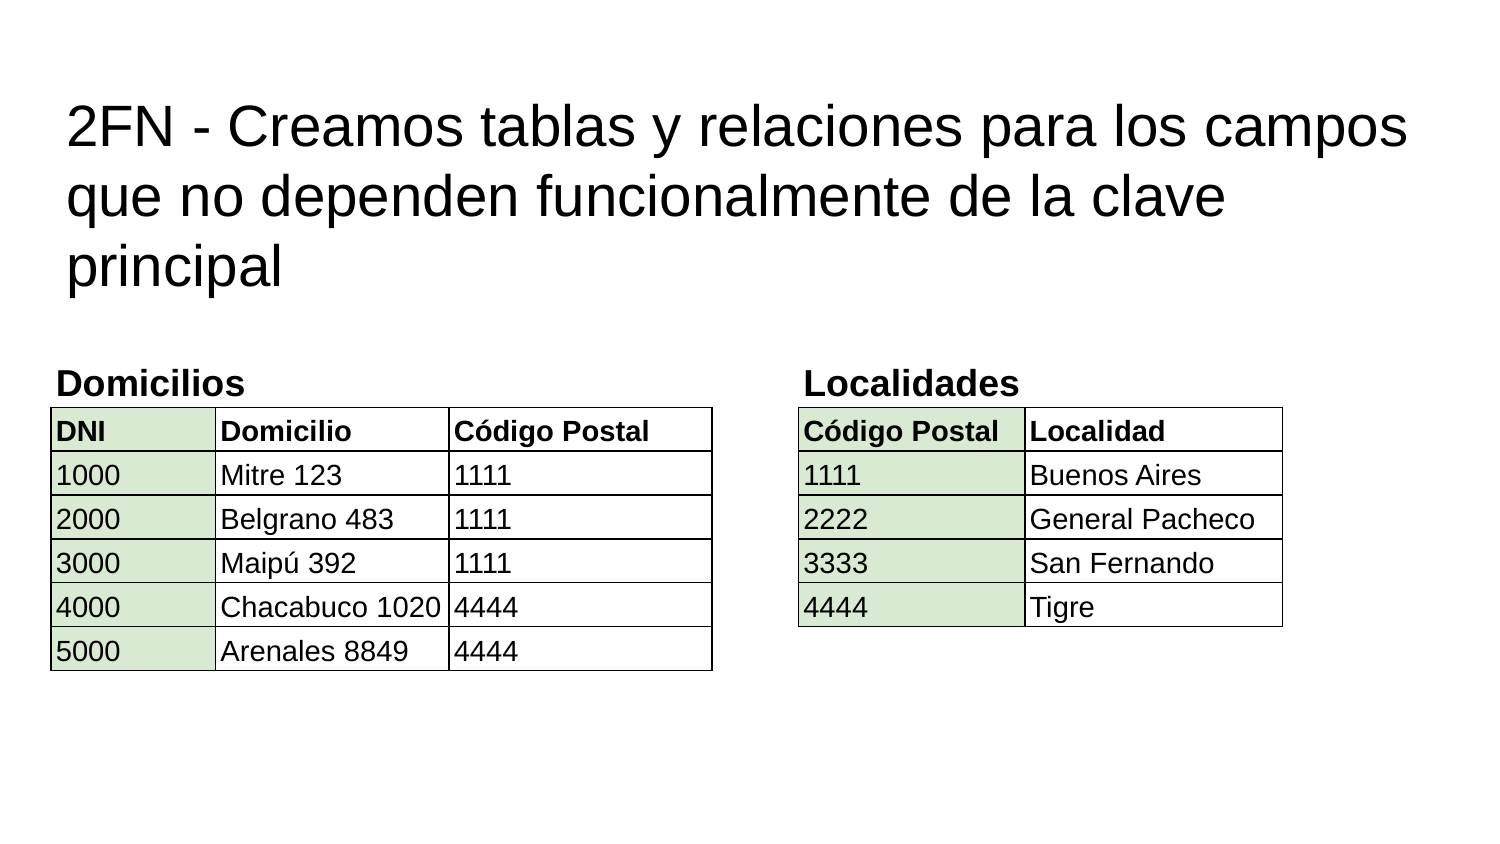

# 2FN - Creamos tablas y relaciones para los campos que no dependen funcionalmente de la clave principal
| Domicilios | | |
| --- | --- | --- |
| DNI | Domicilio | Código Postal |
| 1000 | Mitre 123 | 1111 |
| 2000 | Belgrano 483 | 1111 |
| 3000 | Maipú 392 | 1111 |
| 4000 | Chacabuco 1020 | 4444 |
| 5000 | Arenales 8849 | 4444 |
| Localidades | |
| --- | --- |
| Código Postal | Localidad |
| 1111 | Buenos Aires |
| 2222 | General Pacheco |
| 3333 | San Fernando |
| 4444 | Tigre |